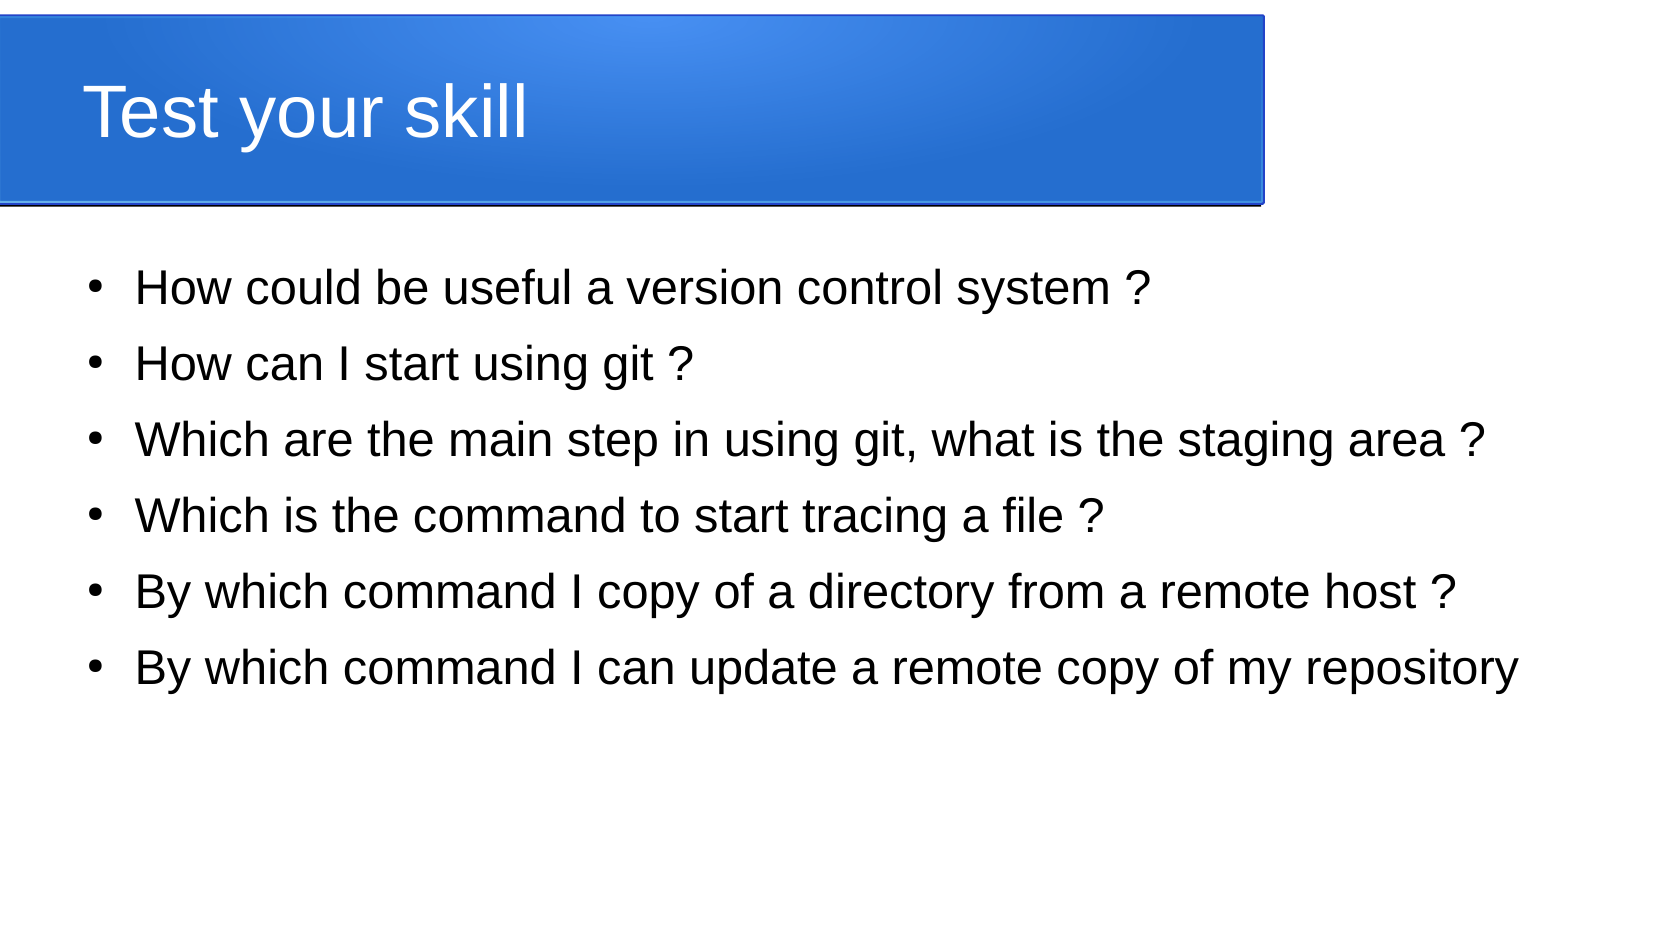

# Test your skill
How could be useful a version control system ?
How can I start using git ?
Which are the main step in using git, what is the staging area ?
Which is the command to start tracing a file ?
By which command I copy of a directory from a remote host ?
By which command I can update a remote copy of my repository